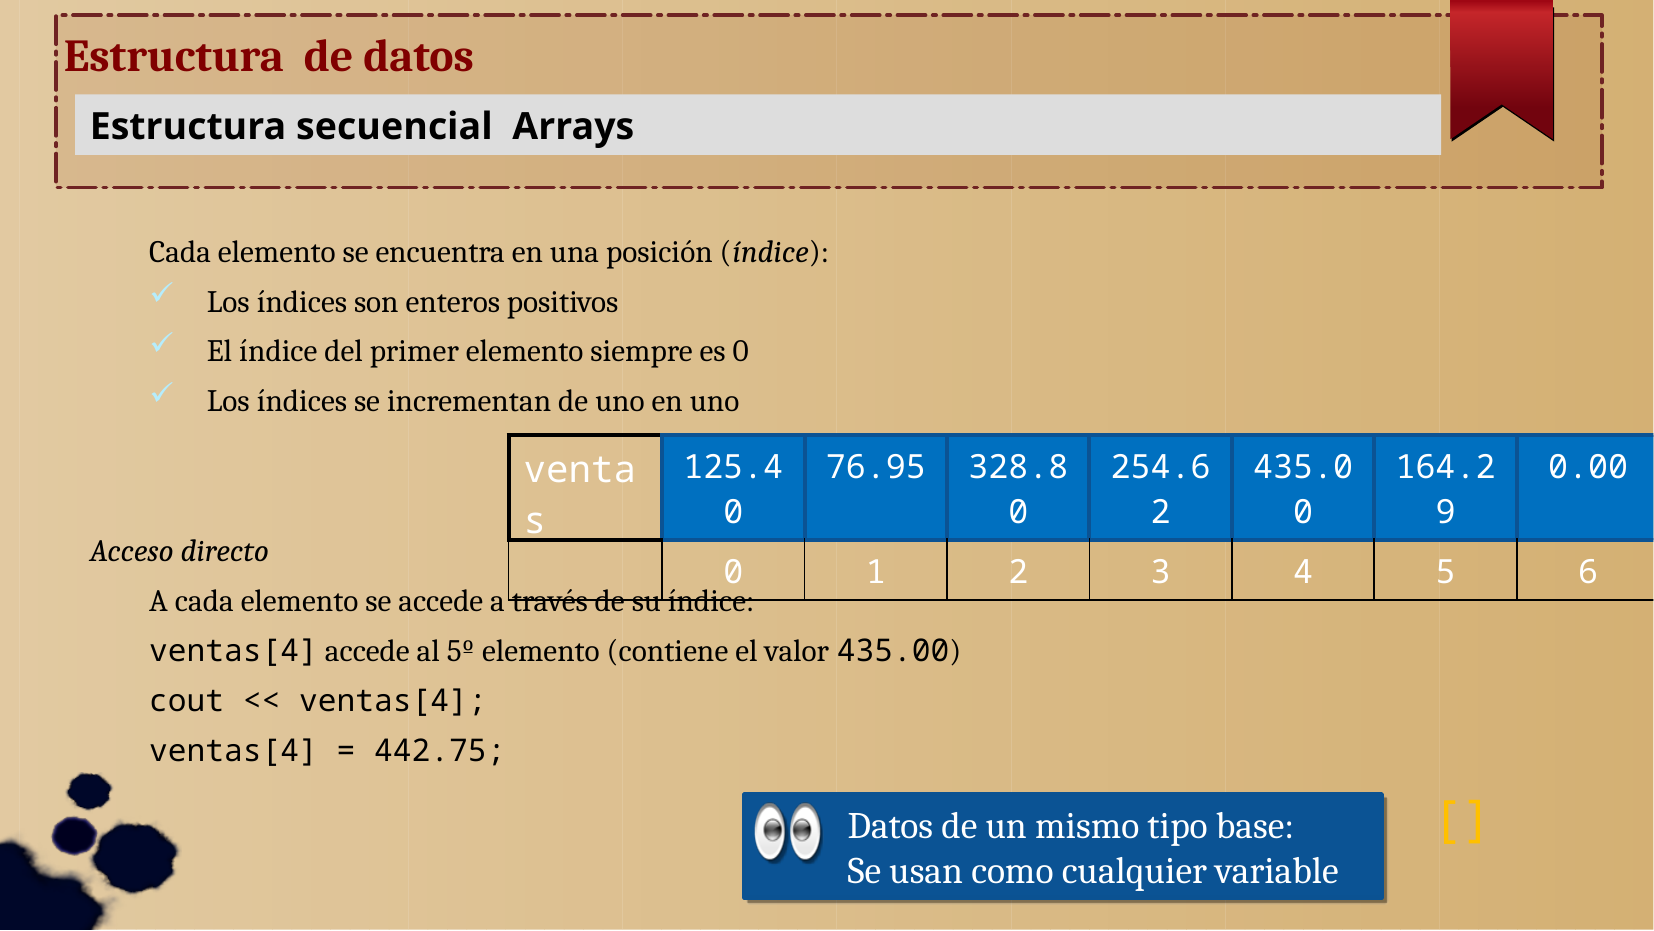

# Estructura de datos
Estructura secuencial Arrays
Cada elemento se encuentra en una posición (índice):
Los índices son enteros positivos
El índice del primer elemento siempre es 0
Los índices se incrementan de uno en uno
Acceso directo
A cada elemento se accede a través de su índice:
ventas[4] accede al 5º elemento (contiene el valor 435.00)
cout << ventas[4];
ventas[4] = 442.75;
| ventas | 125.40 | 76.95 | 328.80 | 254.62 | 435.00 | 164.29 | 0.00 |
| --- | --- | --- | --- | --- | --- | --- | --- |
| | 0 | 1 | 2 | 3 | 4 | 5 | 6 |
[]
Datos de un mismo tipo base:
Se usan como cualquier variable
Fundamentos de la programación: Tipos de datos estructurados
Página